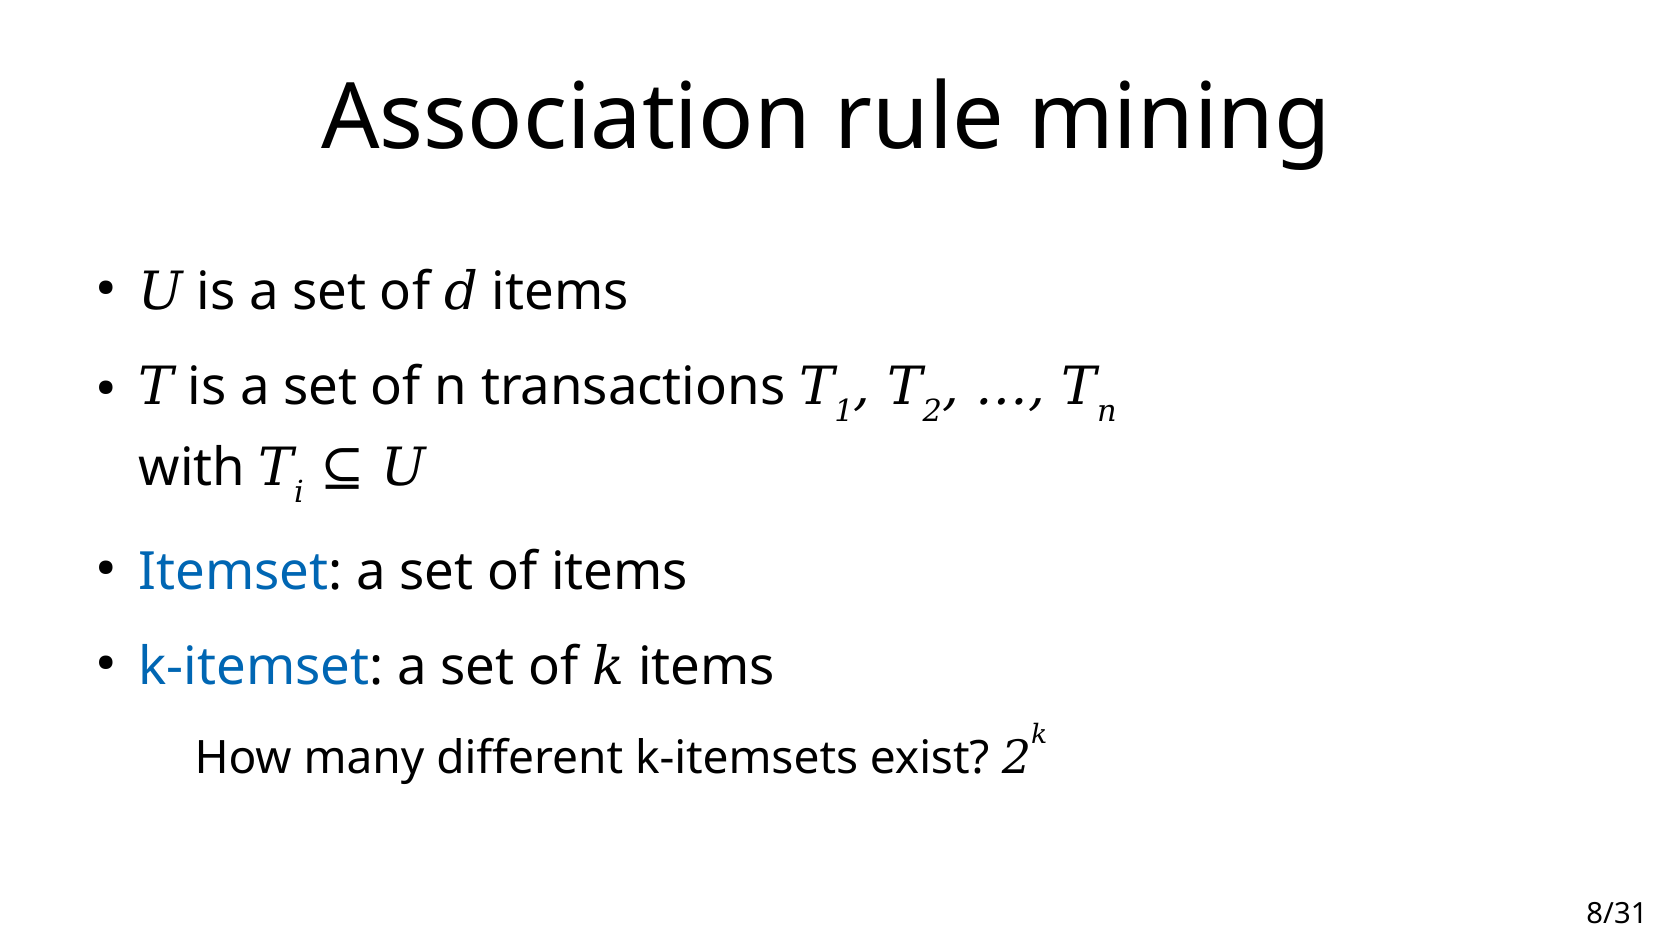

# Association rule mining
U is a set of d items
T is a set of n transactions T1, T2, …, Tn
with Ti ⊆ U
Itemset: a set of items
k-itemset: a set of k items
How many different k-itemsets exist? 2k
8